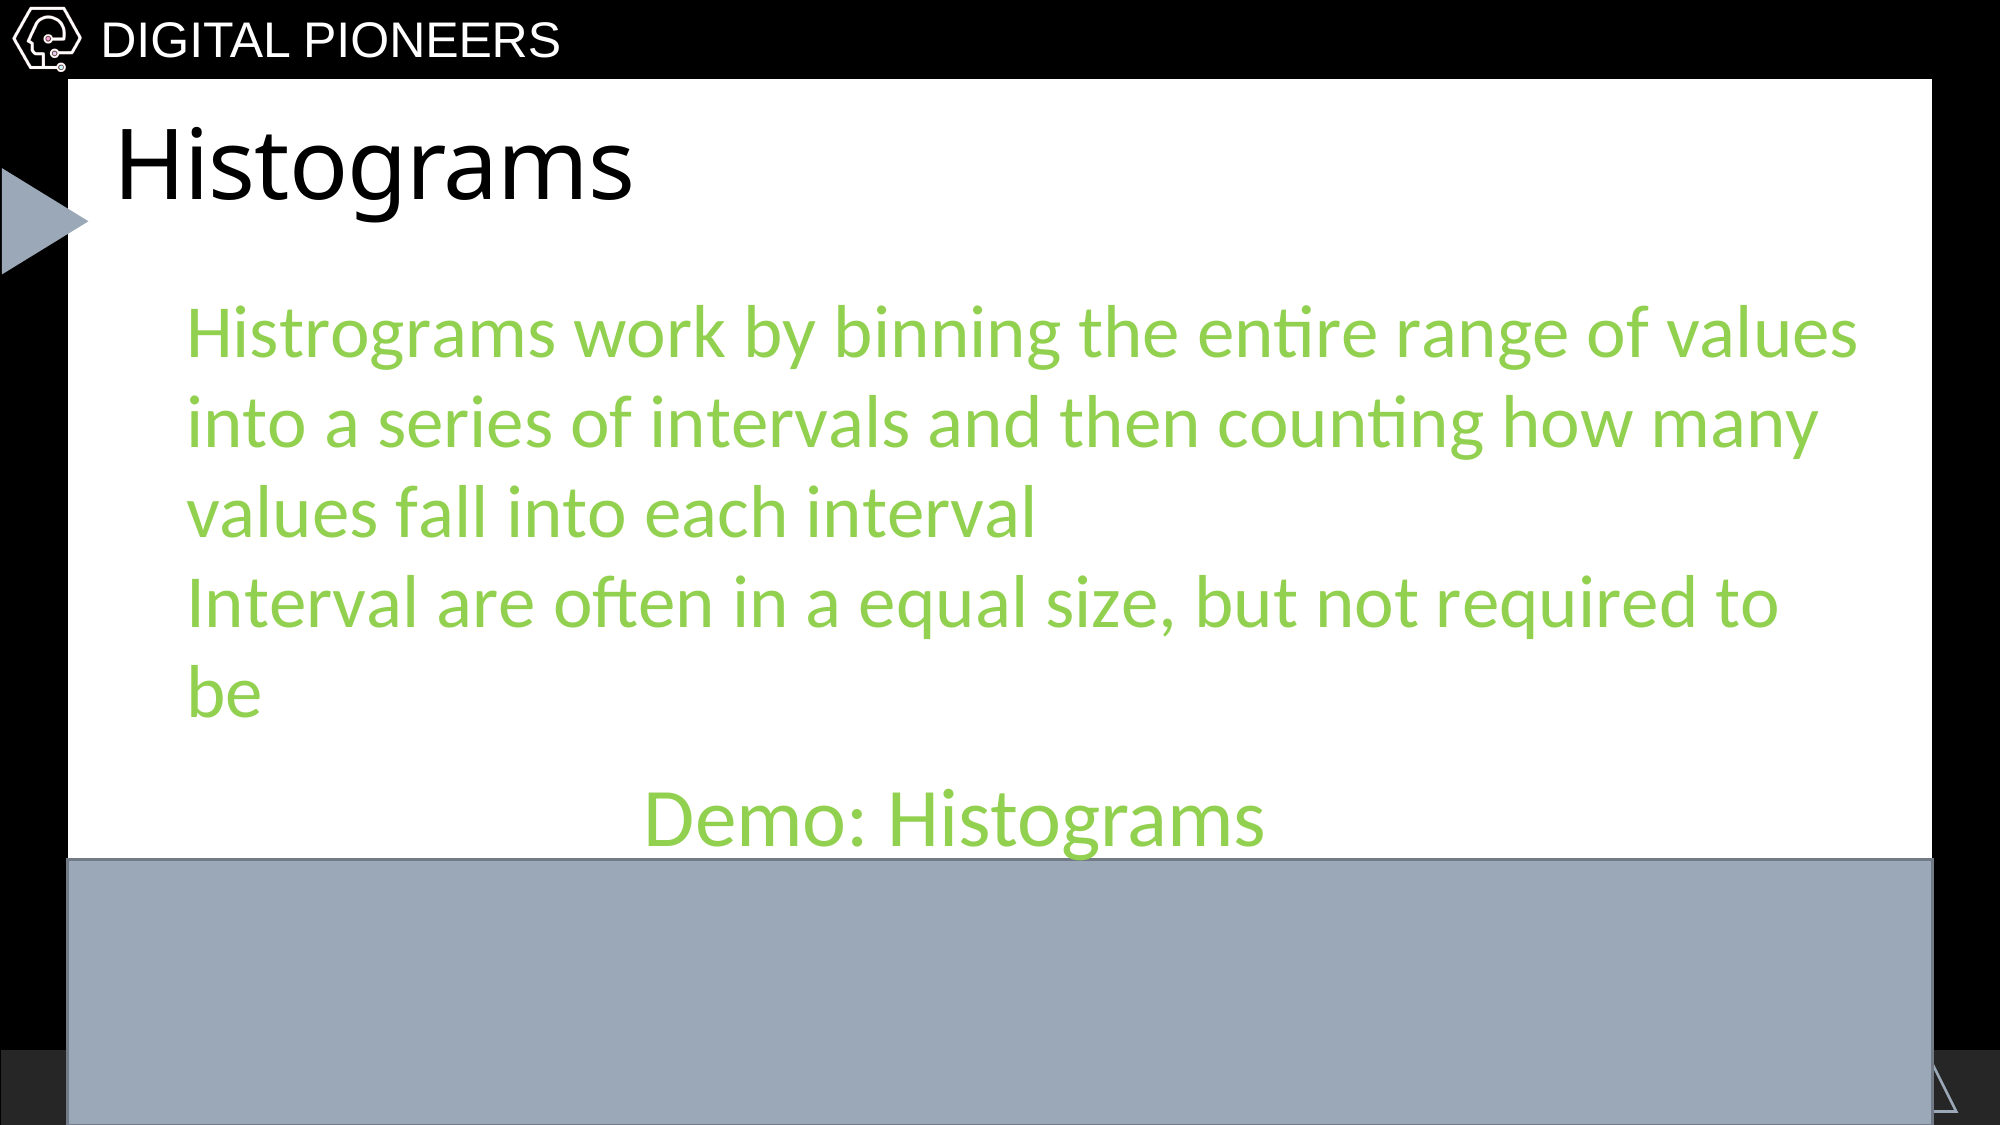

DIGITAL PIONEERS
# Histograms
Histrograms work by binning the entire range of values into a series of intervals and then counting how many values fall into each interval
Interval are often in a equal size, but not required to be
Demo: Histograms